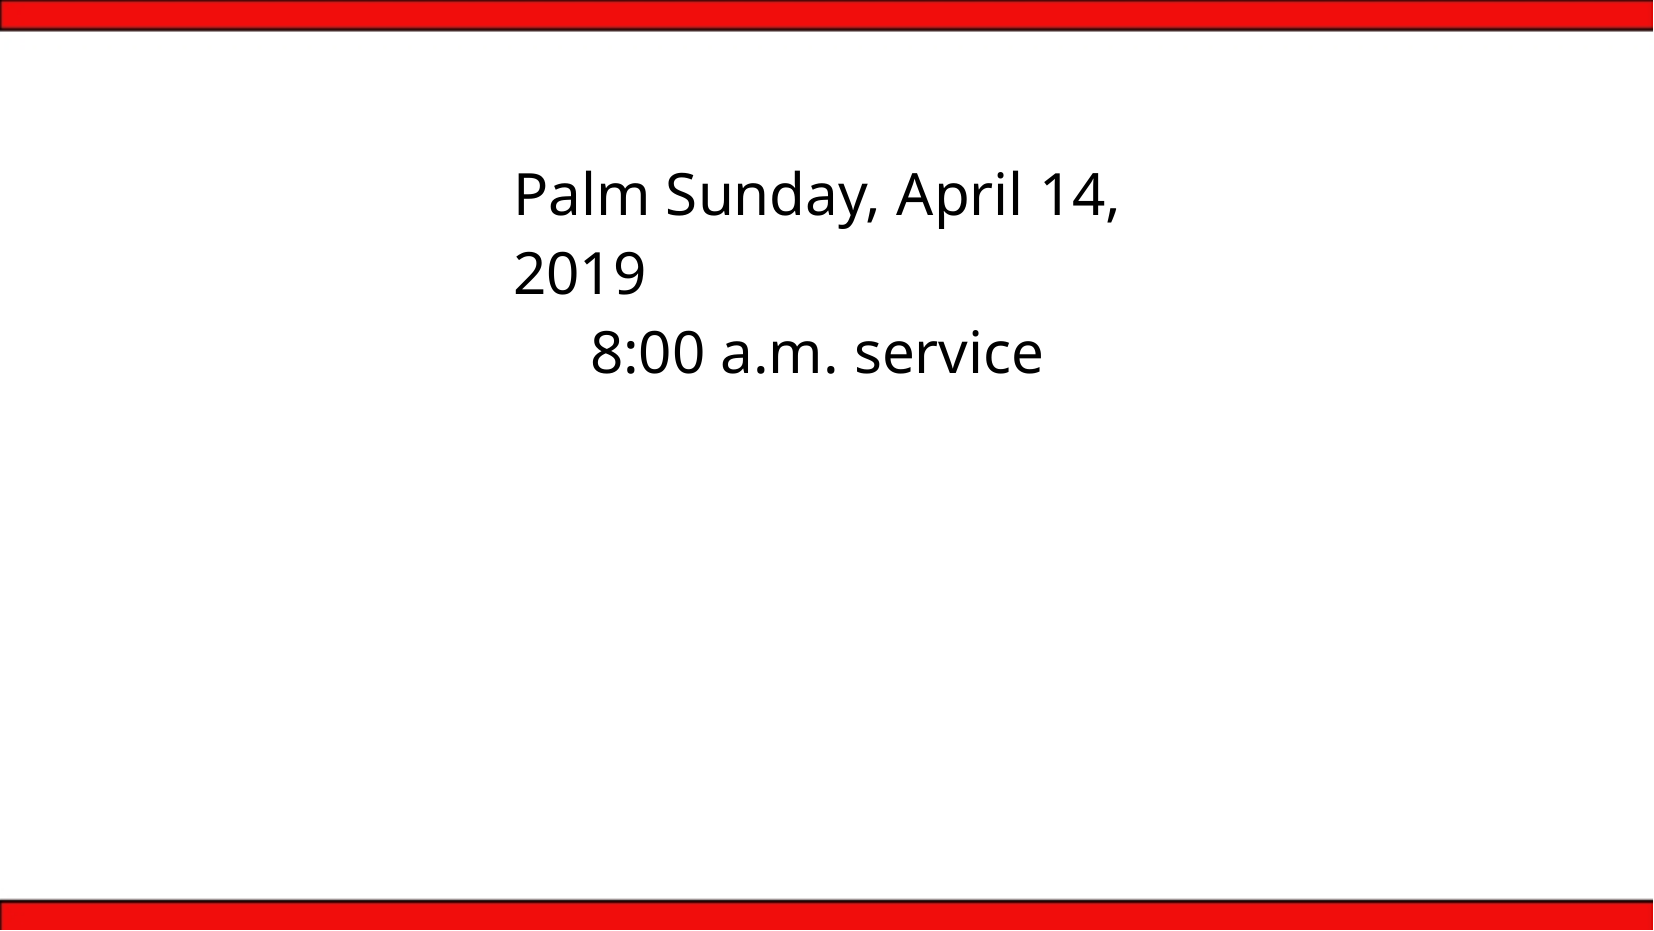

Palm Sunday, April 14, 2019
8:00 a.m. service